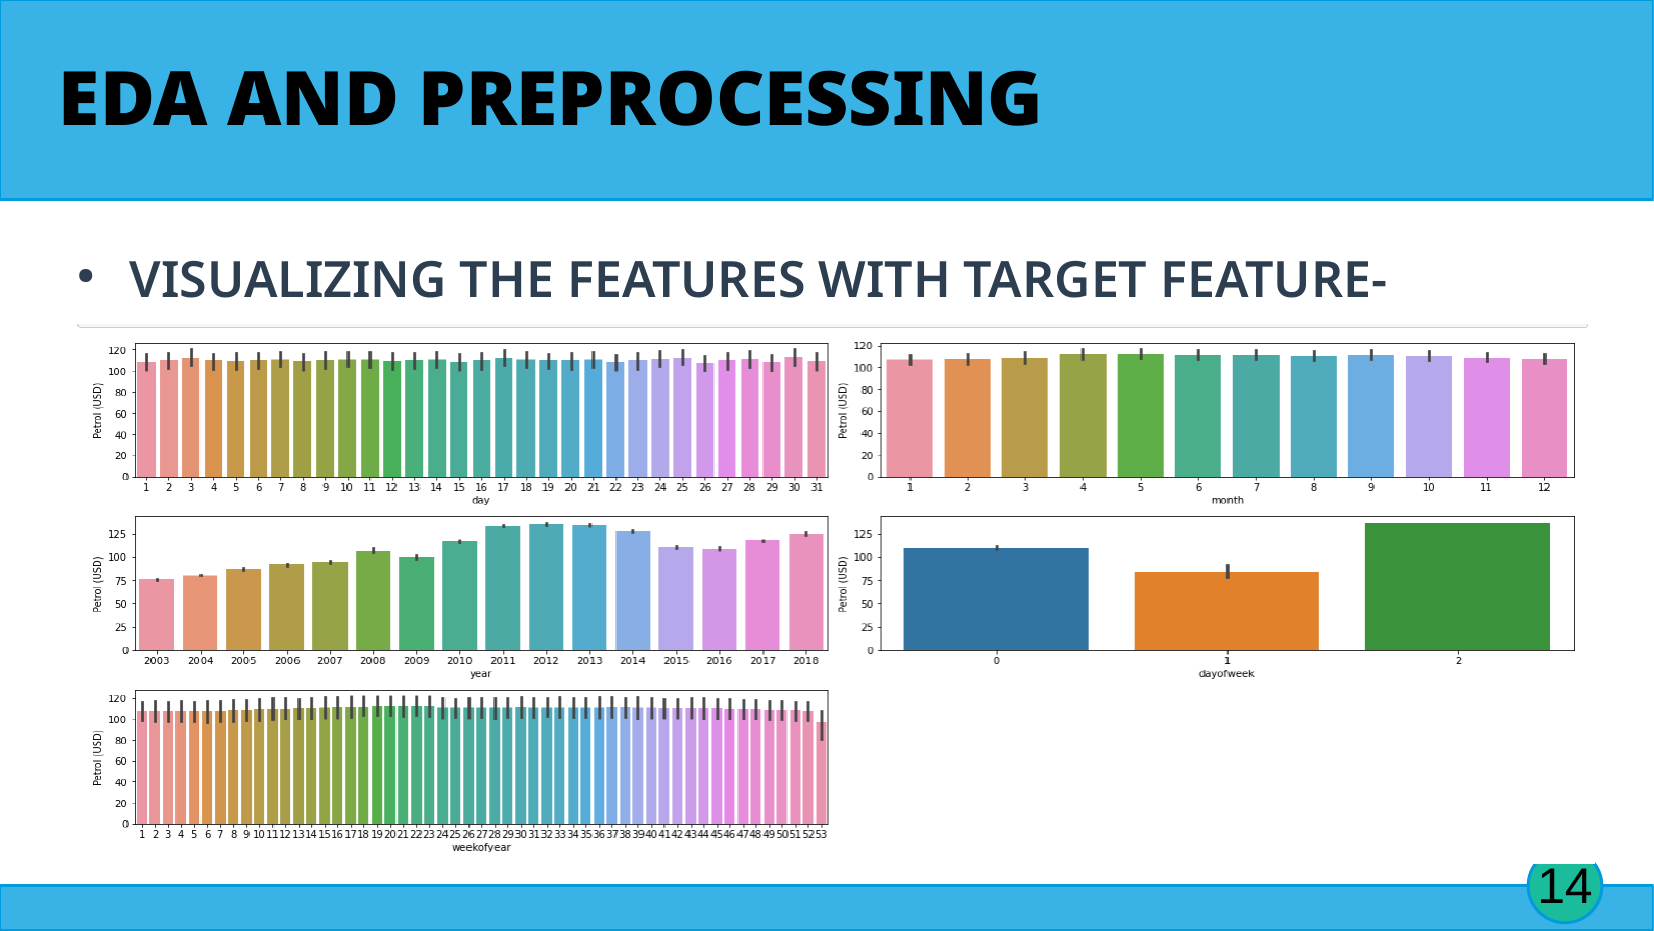

# EDA AND PREPROCESSING
VISUALIZING THE FEATURES WITH TARGET FEATURE-PETROL(USD)